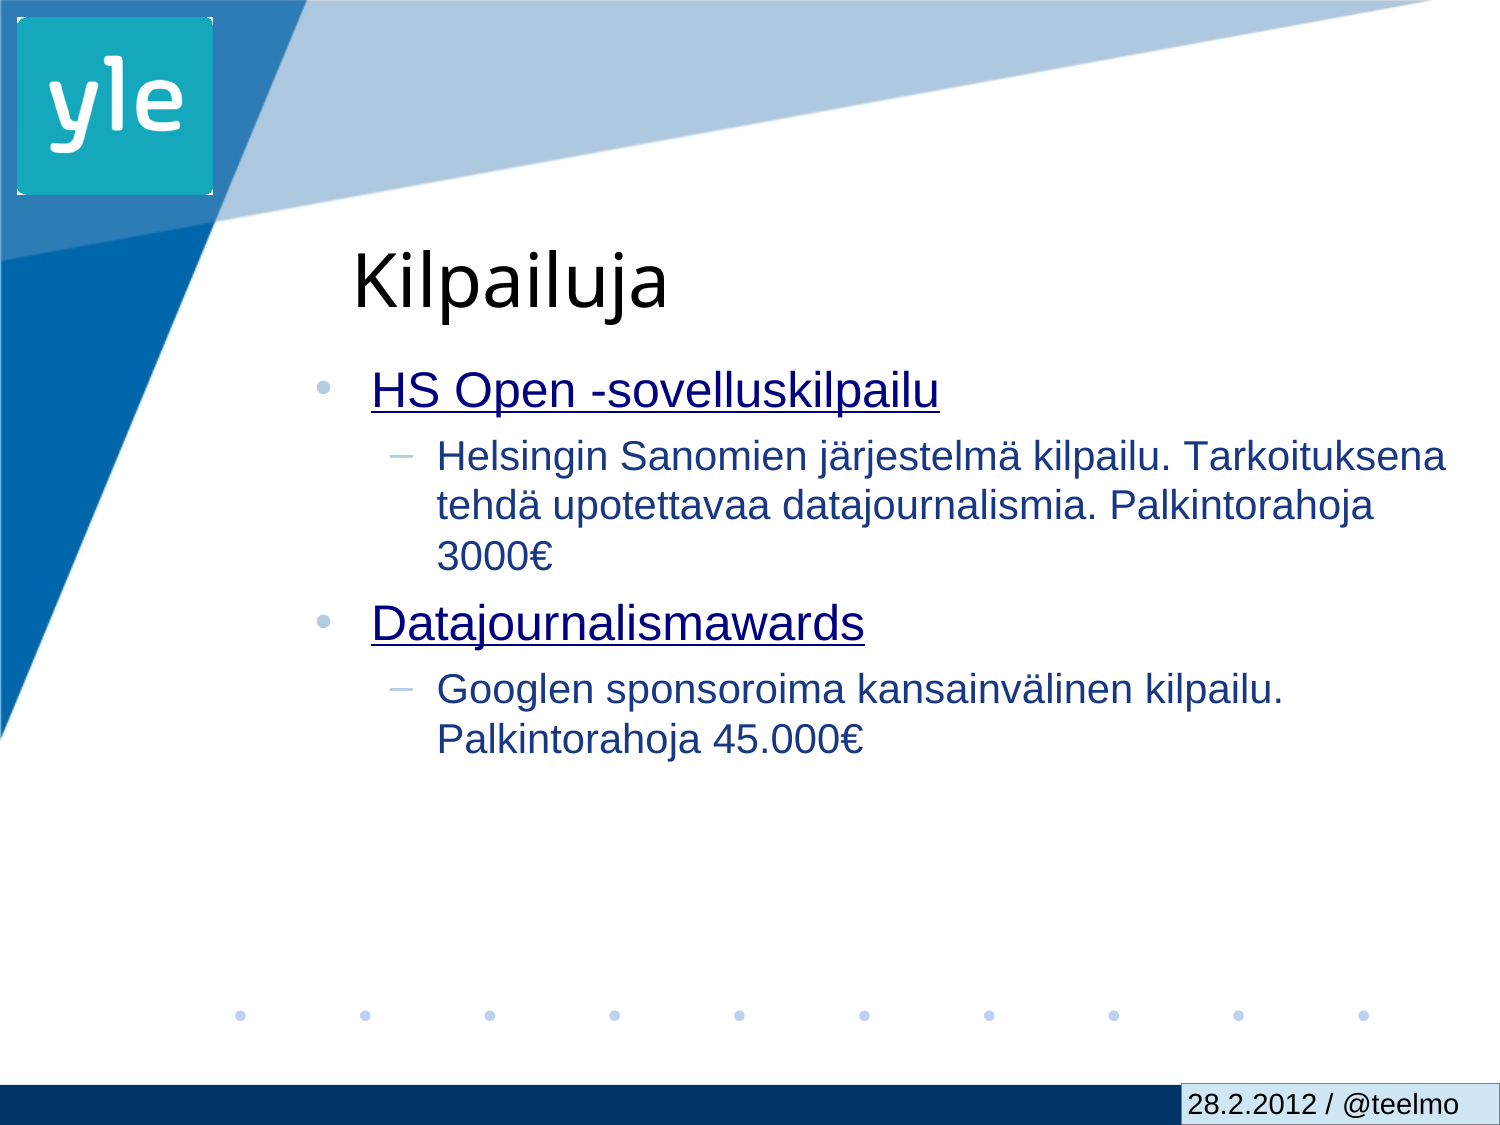

# Kilpailuja
HS Open -sovelluskilpailu
Helsingin Sanomien järjestelmä kilpailu. Tarkoituksena tehdä upotettavaa datajournalismia. Palkintorahoja 3000€
Datajournalismawards
Googlen sponsoroima kansainvälinen kilpailu. Palkintorahoja 45.000€
28.2.2012 / @teelmo